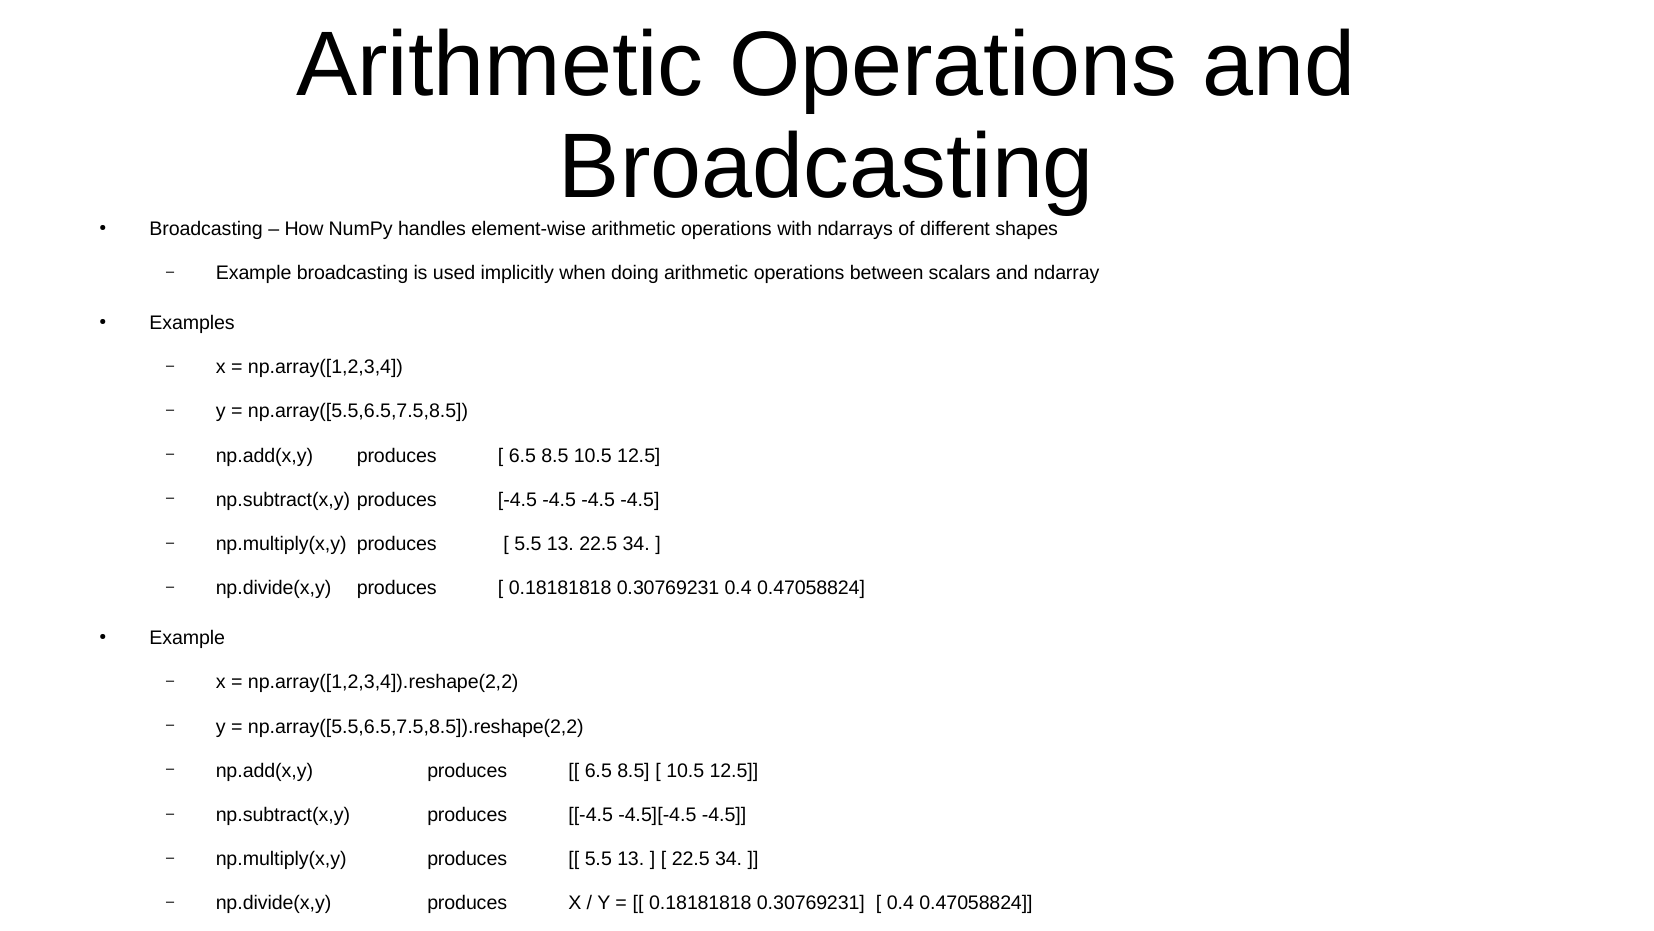

# Arithmetic Operations and Broadcasting
Broadcasting – How NumPy handles element-wise arithmetic operations with ndarrays of different shapes
Example broadcasting is used implicitly when doing arithmetic operations between scalars and ndarray
Examples
x = np.array([1,2,3,4])
y = np.array([5.5,6.5,7.5,8.5])
np.add(x,y)			produces 	[ 6.5 8.5 10.5 12.5]
np.subtract(x,y)			produces	[-4.5 -4.5 -4.5 -4.5]
np.multiply(x,y)			produces 	 [ 5.5 13. 22.5 34. ]
np.divide(x,y)			produces 	[ 0.18181818 0.30769231 0.4 0.47058824]
Example
x = np.array([1,2,3,4]).reshape(2,2)
y = np.array([5.5,6.5,7.5,8.5]).reshape(2,2)
np.add(x,y)			 	produces 	[[ 6.5 8.5] [ 10.5 12.5]]
np.subtract(x,y)			 	produces	[[-4.5 -4.5][-4.5 -4.5]]
np.multiply(x,y)			 	produces	[[ 5.5 13. ] [ 22.5 34. ]]
np.divide(x,y)		 	produces	X / Y = [[ 0.18181818 0.30769231] [ 0.4 0.47058824]]